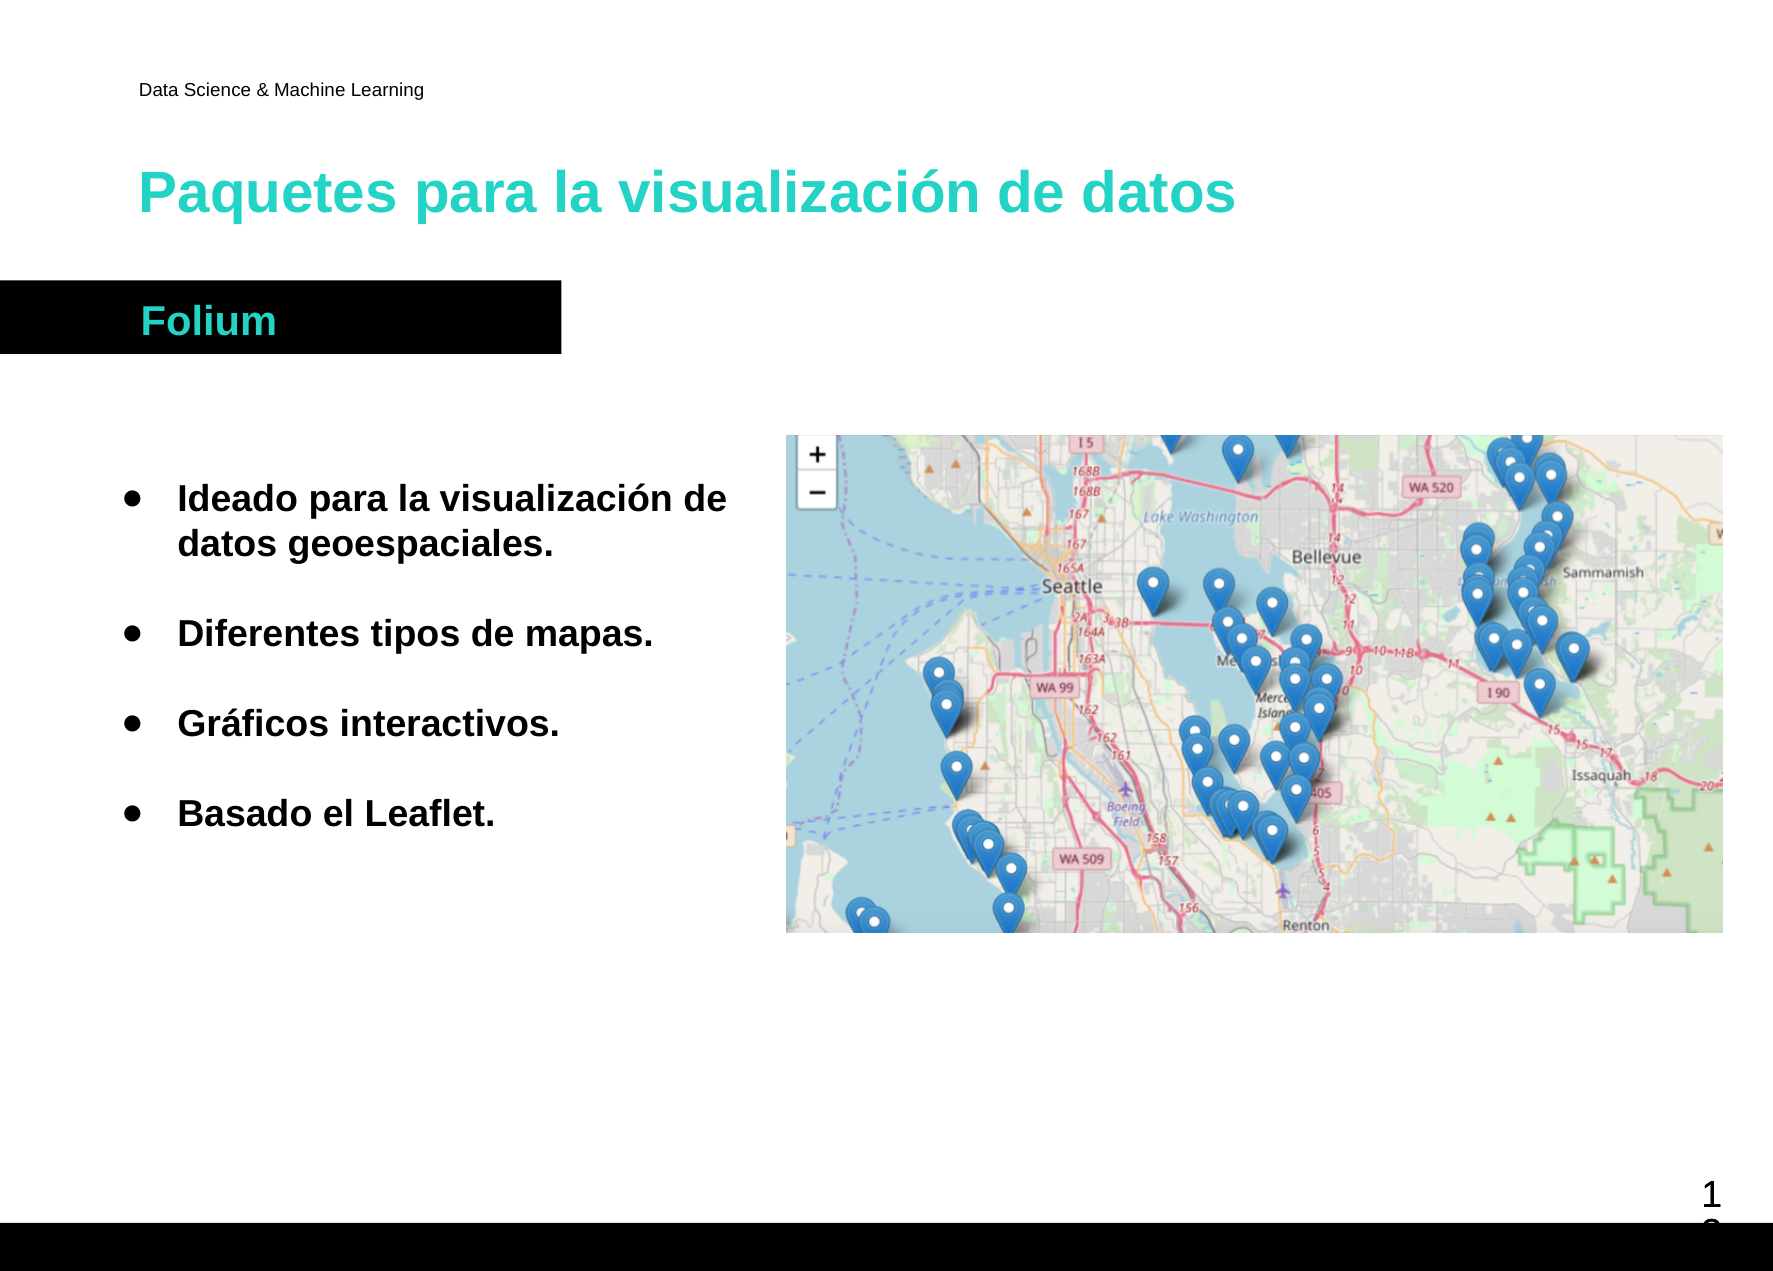

Data Science & Machine Learning
Paquetes para la visualización de datos
Folium
# Ideado para la visualización de datos geoespaciales.
Diferentes tipos de mapas.
Gráficos interactivos.
Basado el Leaflet.